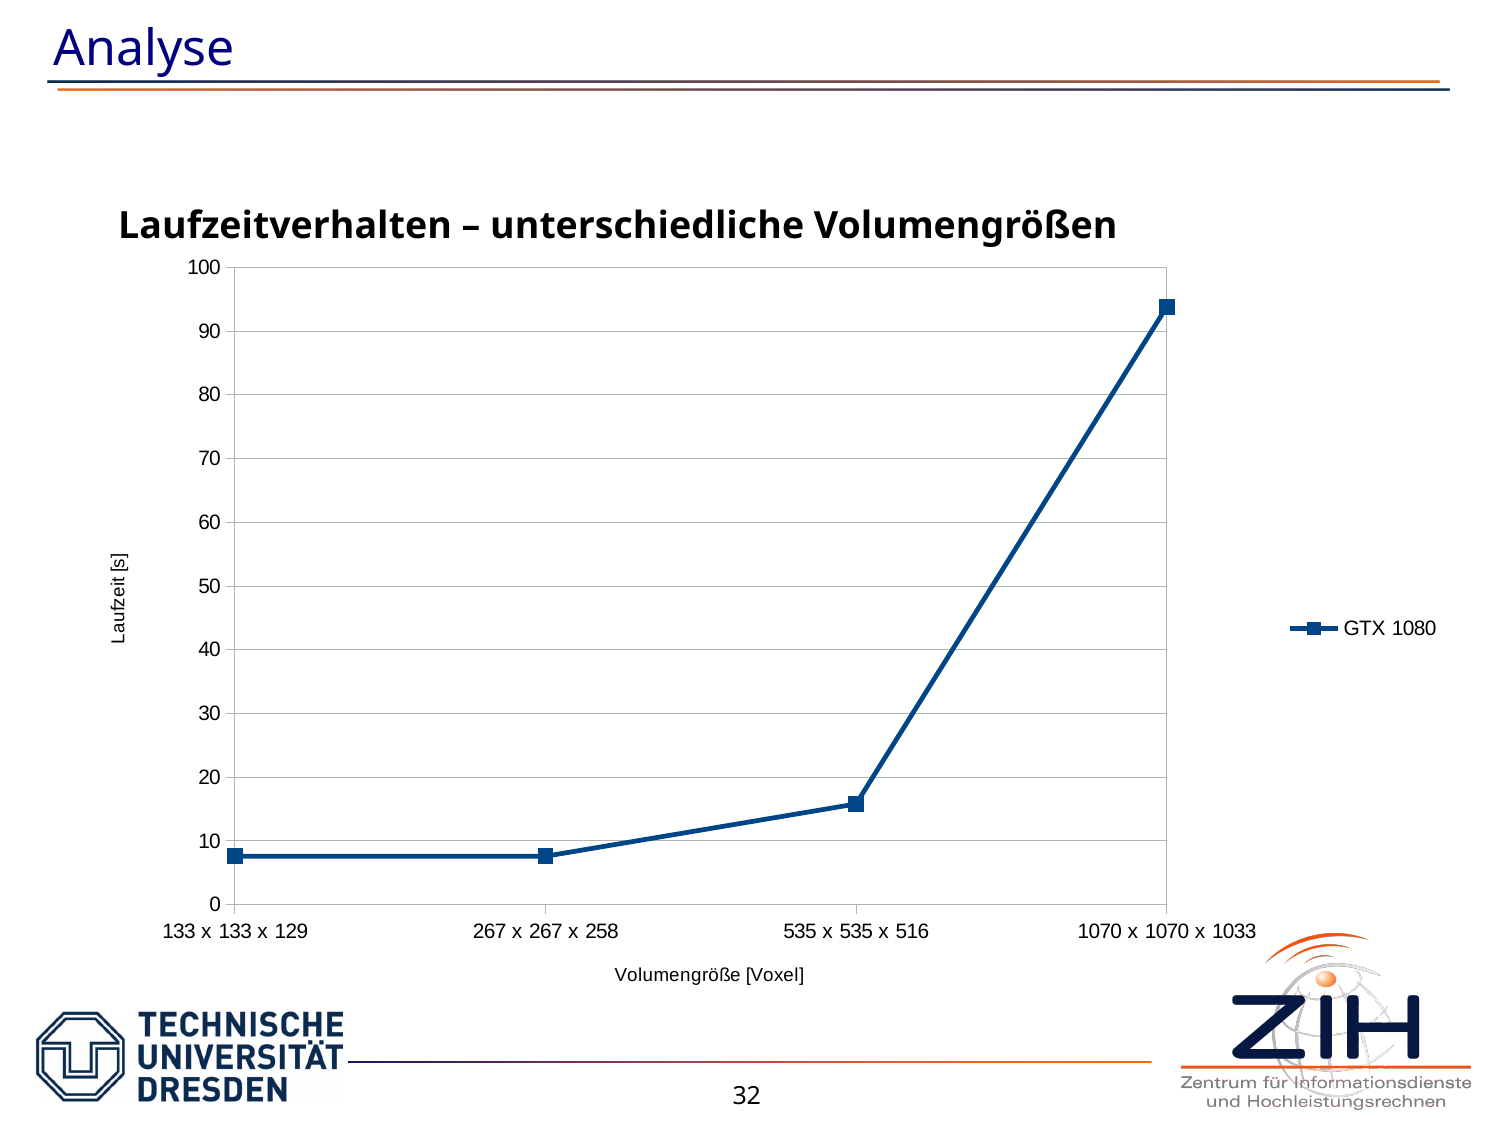

# Analyse
Laufzeitverhalten – unterschiedliche Volumengrößen
### Chart
| Category | GTX 1080 |
|---|---|
| 133 x 133 x 129 | 7.6 |
| 267 x 267 x 258 | 7.6 |
| 535 x 535 x 516 | 15.8 |
| 1070 x 1070 x 1033 | 93.8 |32